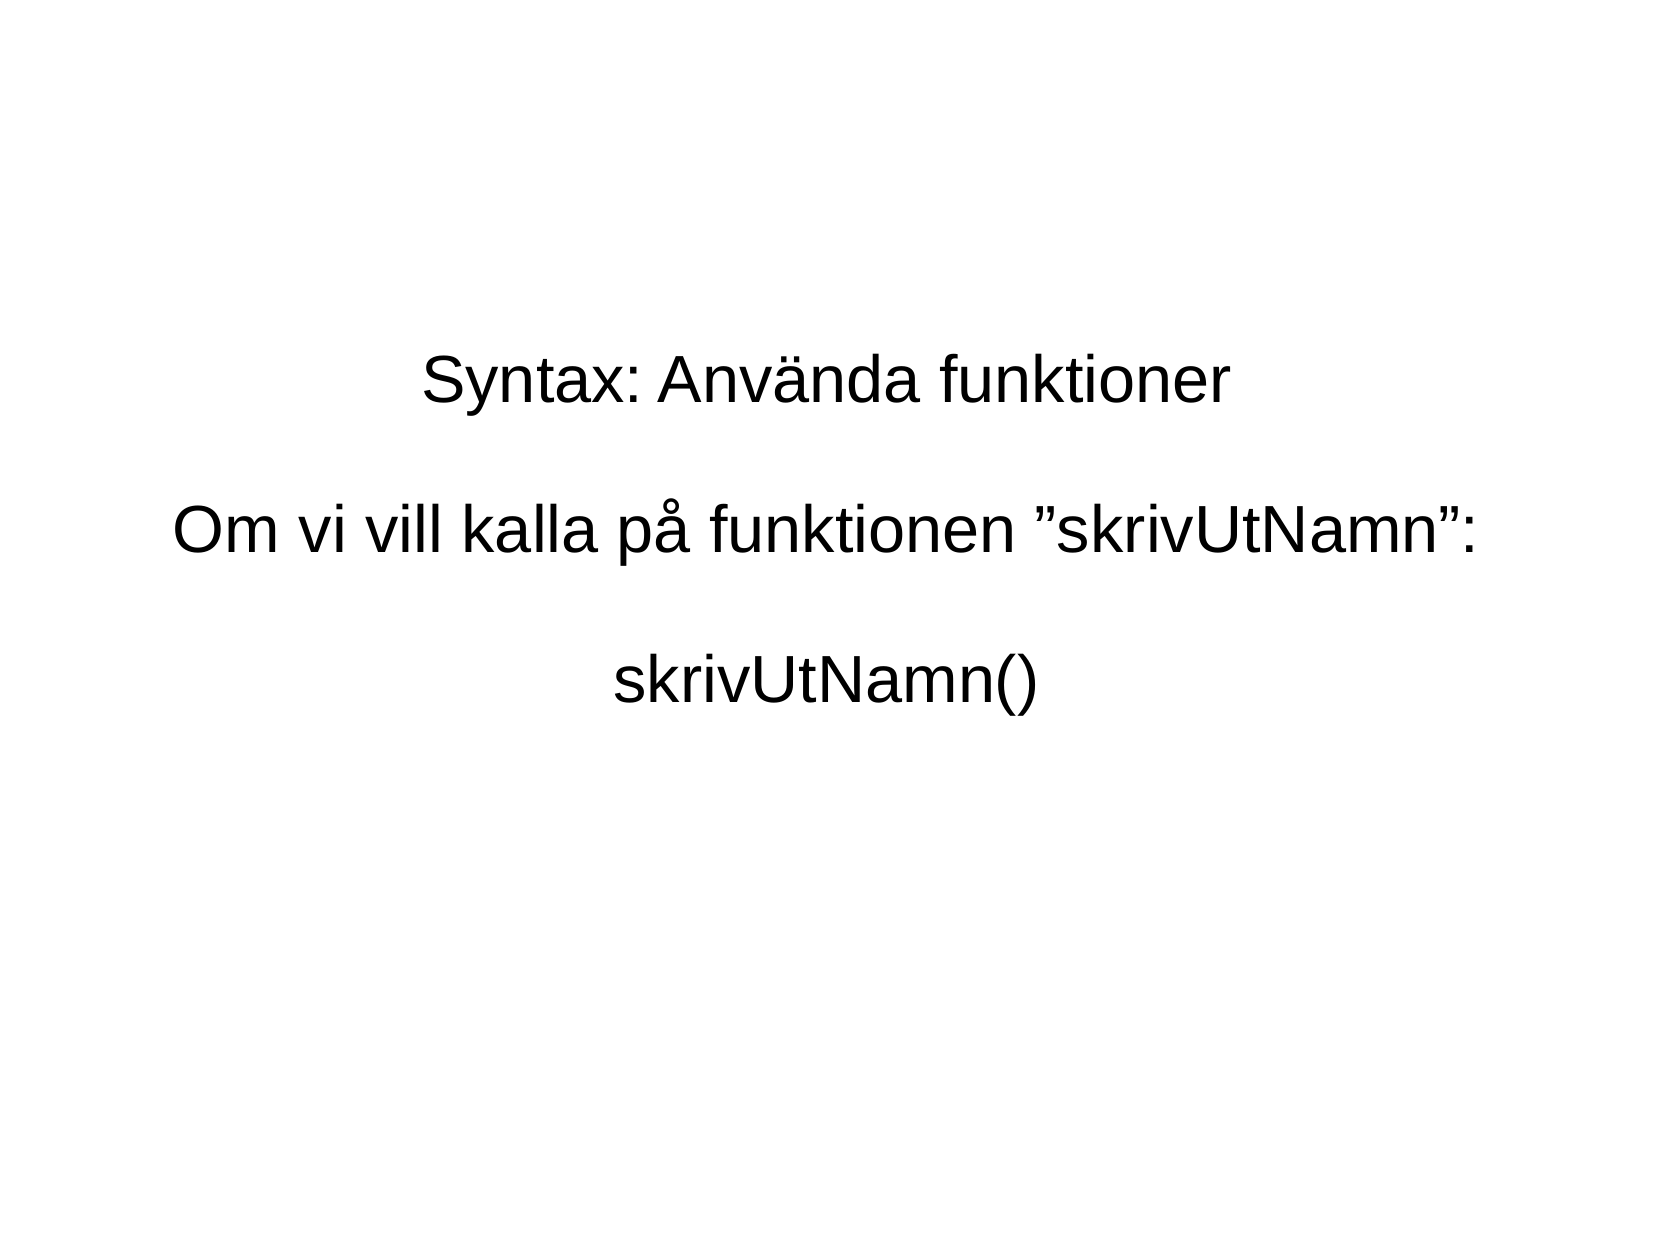

# Syntax: Använda funktioner
Om vi vill kalla på funktionen ”skrivUtNamn”:
skrivUtNamn()